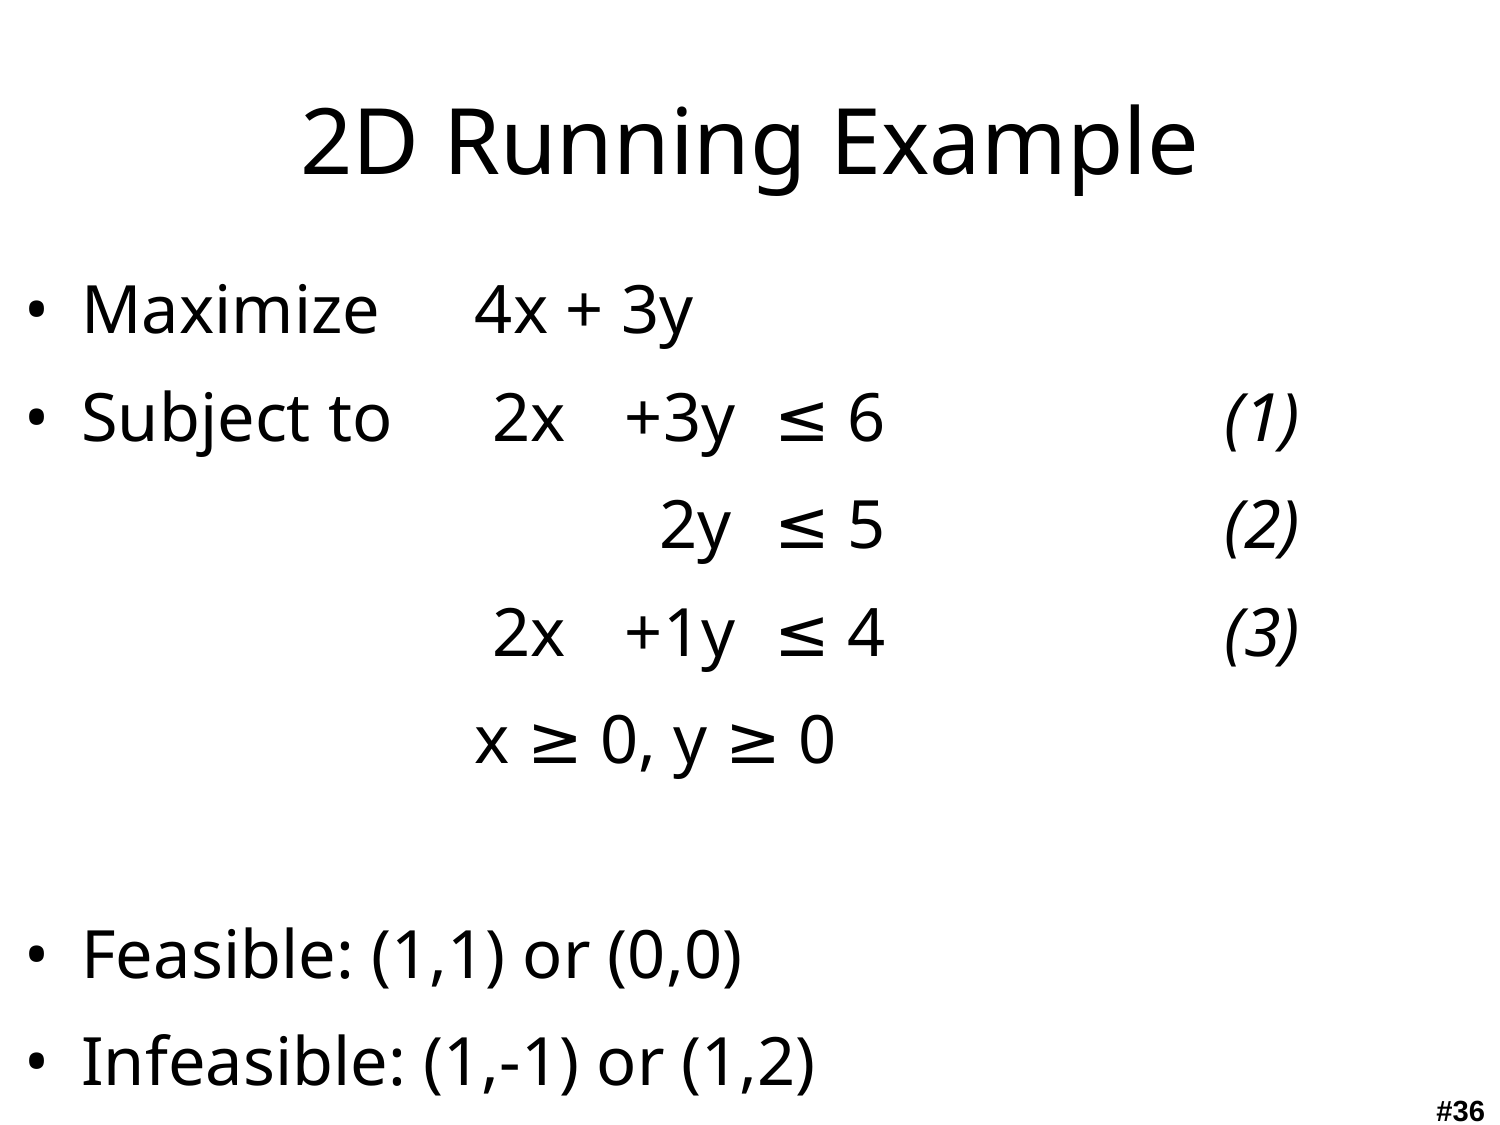

# 2D Running Example
Maximize	4x + 3y
Subject to	 2x	+3y	≤ 6			(1)
 				 2y	≤ 5			(2)
 			 2x	+1y	≤ 4			(3)
 			x ≥ 0, y ≥ 0
Feasible: (1,1) or (0,0)
Infeasible: (1,-1) or (1,2)
36